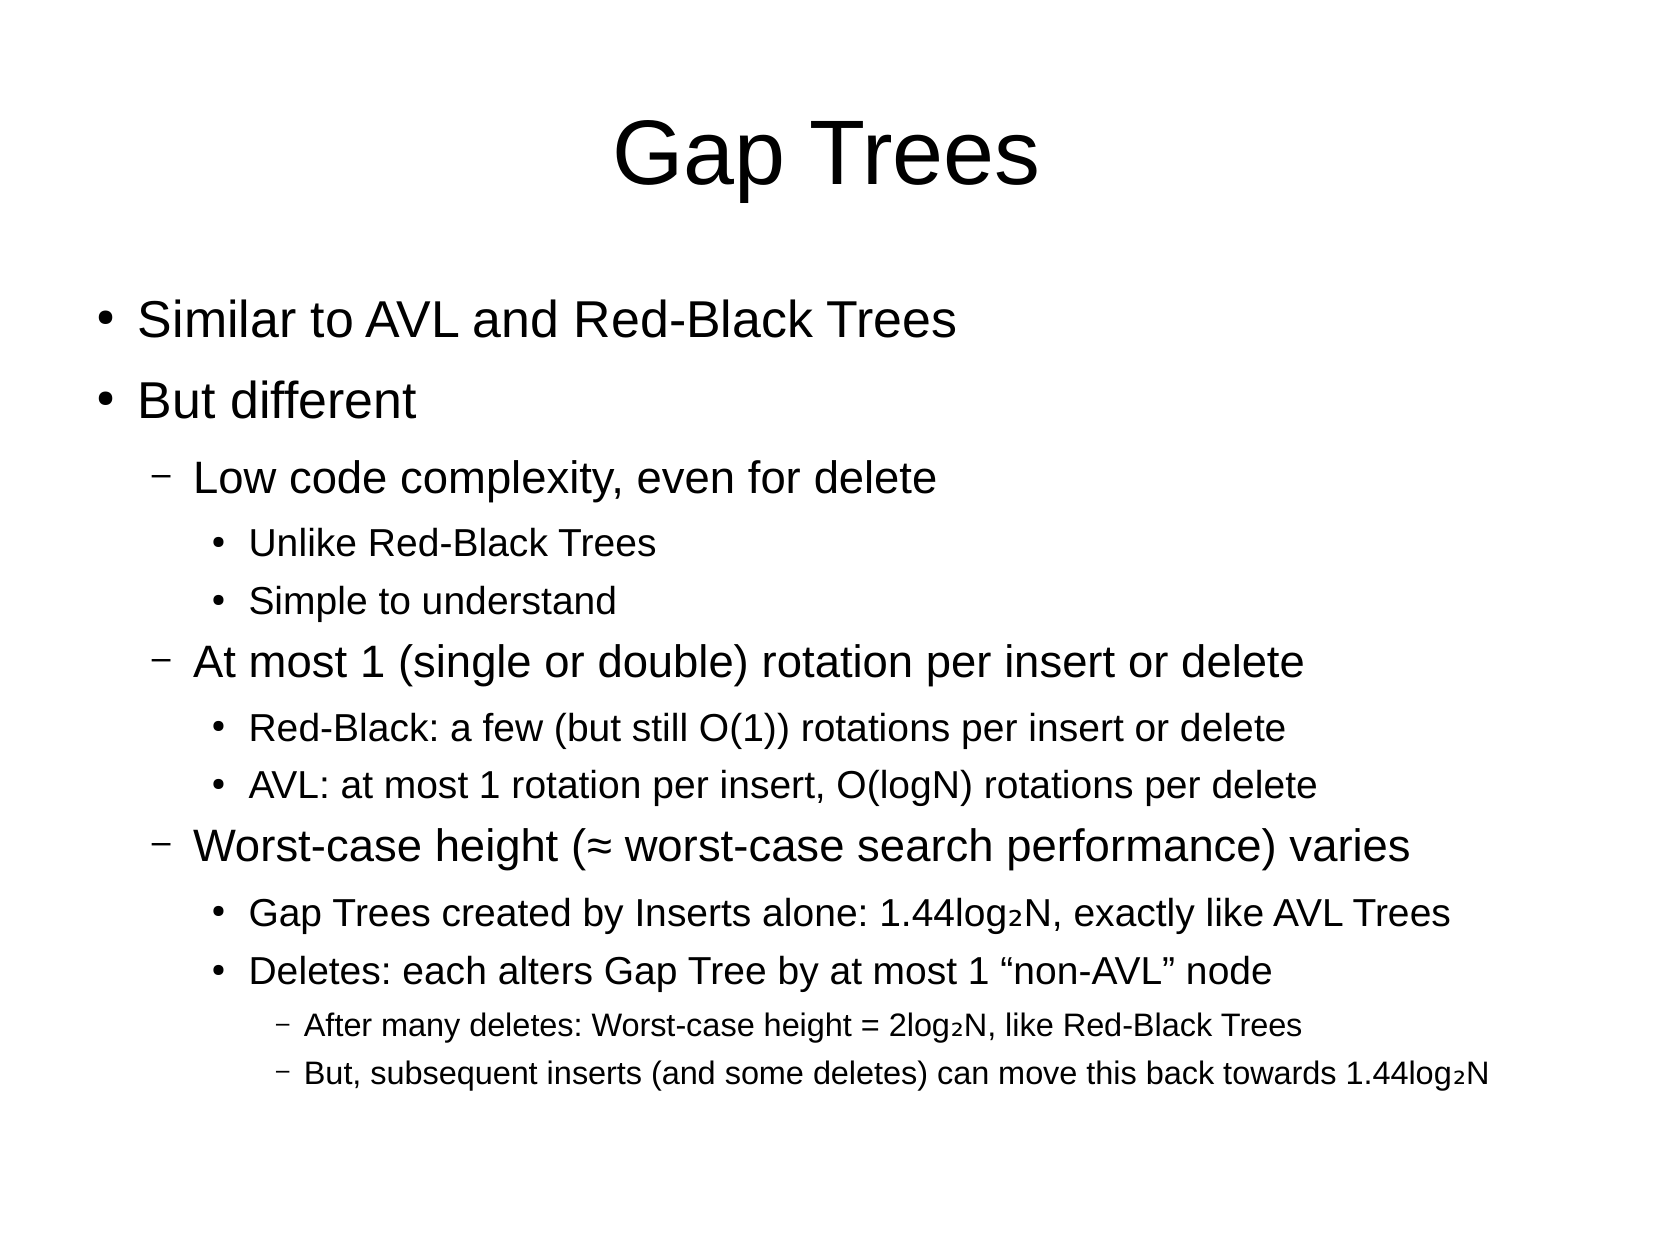

# Gap Trees
Similar to AVL and Red-Black Trees
But different
Low code complexity, even for delete
Unlike Red-Black Trees
Simple to understand
At most 1 (single or double) rotation per insert or delete
Red-Black: a few (but still O(1)) rotations per insert or delete
AVL: at most 1 rotation per insert, O(logN) rotations per delete
Worst-case height (≈ worst-case search performance) varies
Gap Trees created by Inserts alone: 1.44log₂N, exactly like AVL Trees
Deletes: each alters Gap Tree by at most 1 “non-AVL” node
After many deletes: Worst-case height = 2log₂N, like Red-Black Trees
But, subsequent inserts (and some deletes) can move this back towards 1.44log₂N